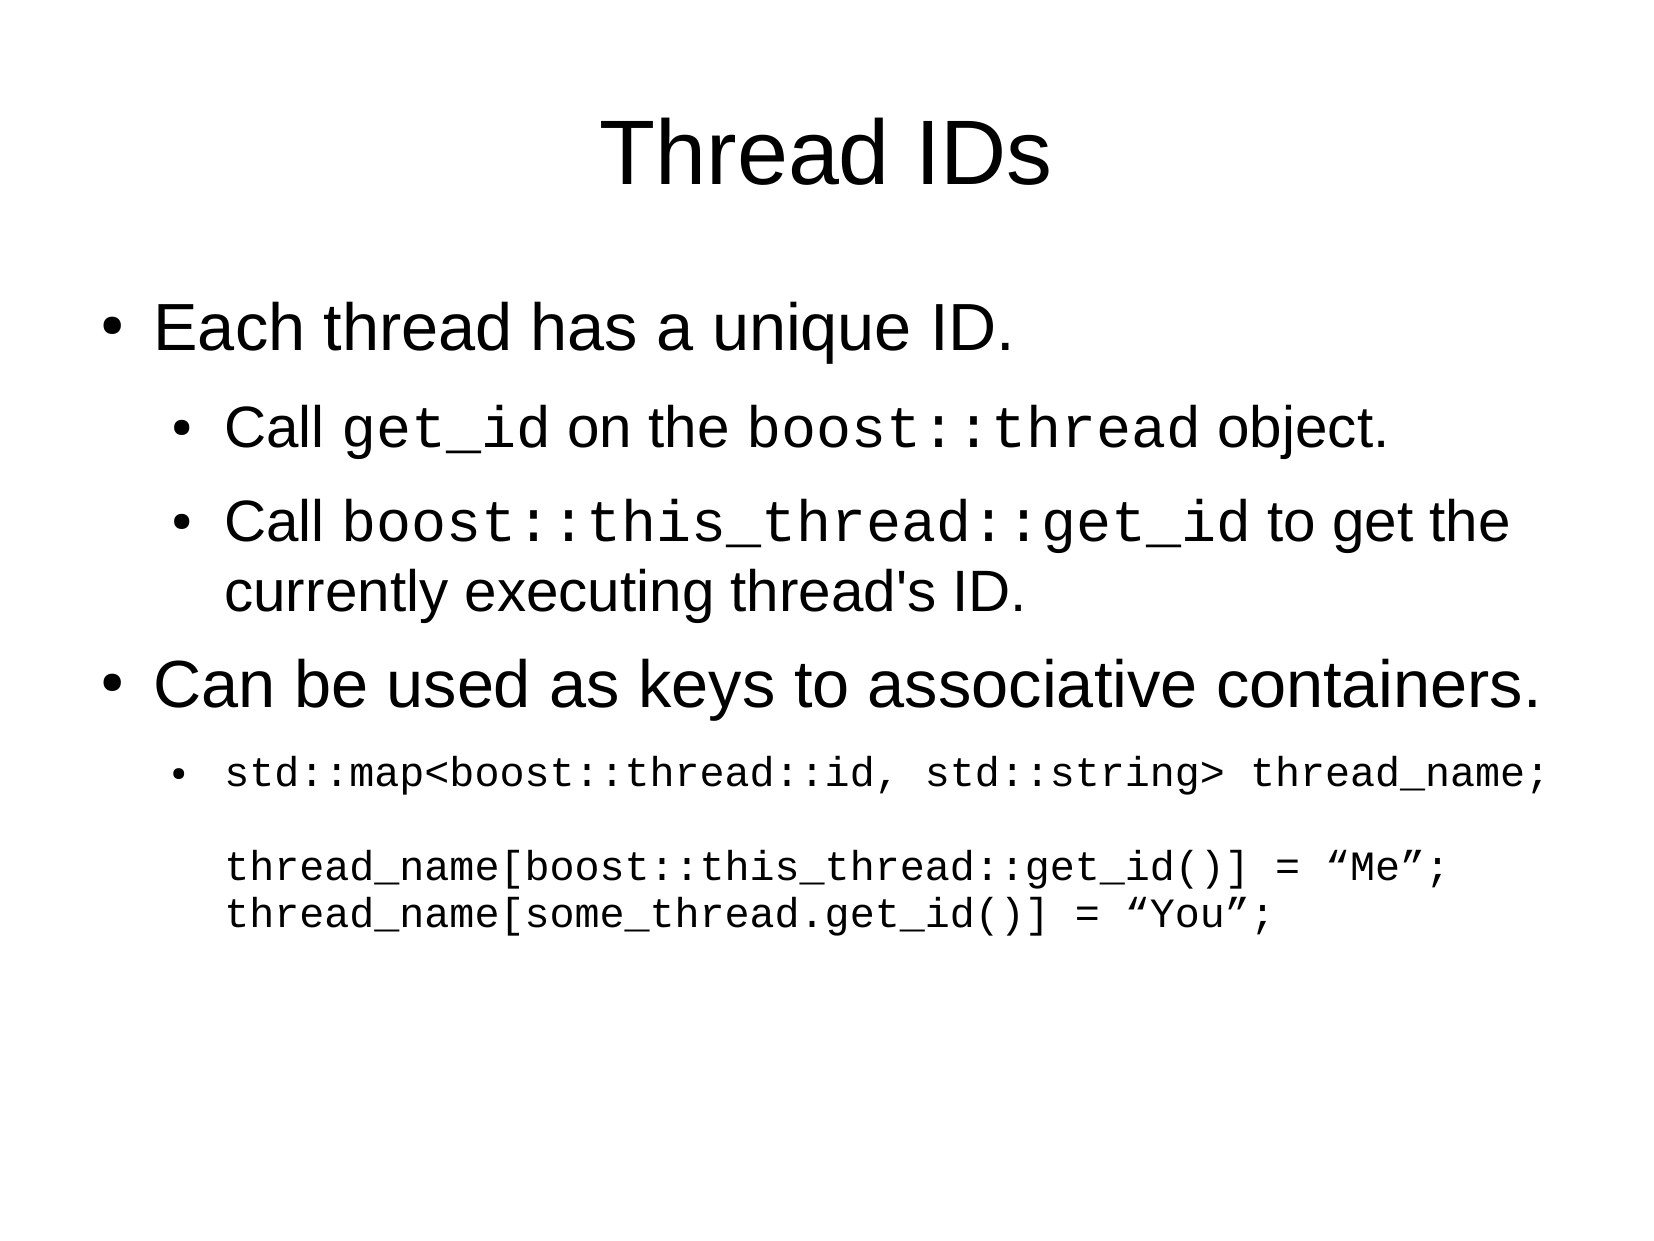

# Thread IDs
Each thread has a unique ID.
Call get_id on the boost::thread object.
Call boost::this_thread::get_id to get the currently executing thread's ID.
Can be used as keys to associative containers.
std::map<boost::thread::id, std::string> thread_name;
thread_name[boost::this_thread::get_id()] = “Me”;
thread_name[some_thread.get_id()] = “You”;